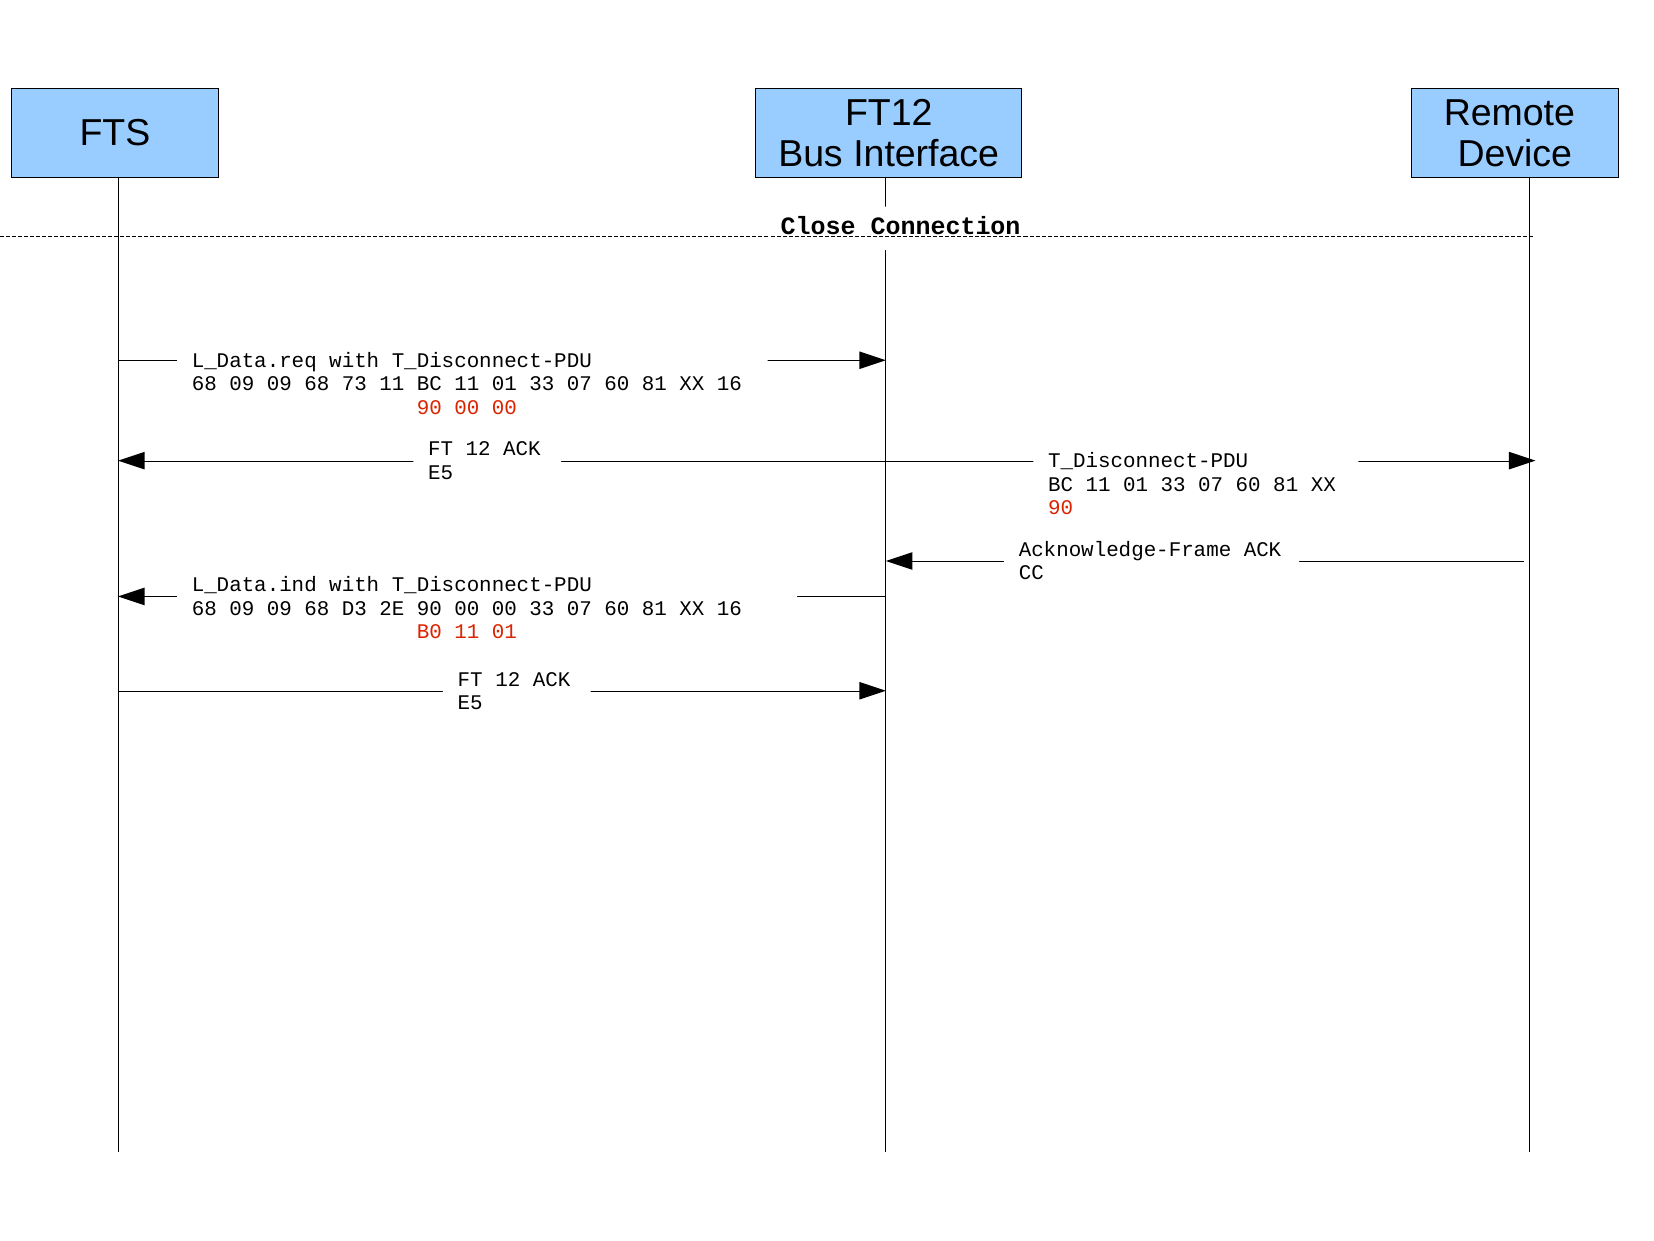

FTS
FT12
Bus Interface
Remote
Device
Close Connection
L_Data.req with T_Disconnect-PDU
68 09 09 68 73 11 BC 11 01 33 07 60 81 XX 16
 90 00 00
FT 12 ACK
E5
T_Disconnect-PDU
BC 11 01 33 07 60 81 XX
90
Acknowledge-Frame ACK
CC
L_Data.ind with T_Disconnect-PDU
68 09 09 68 D3 2E 90 00 00 33 07 60 81 XX 16
 B0 11 01
FT 12 ACK
E5